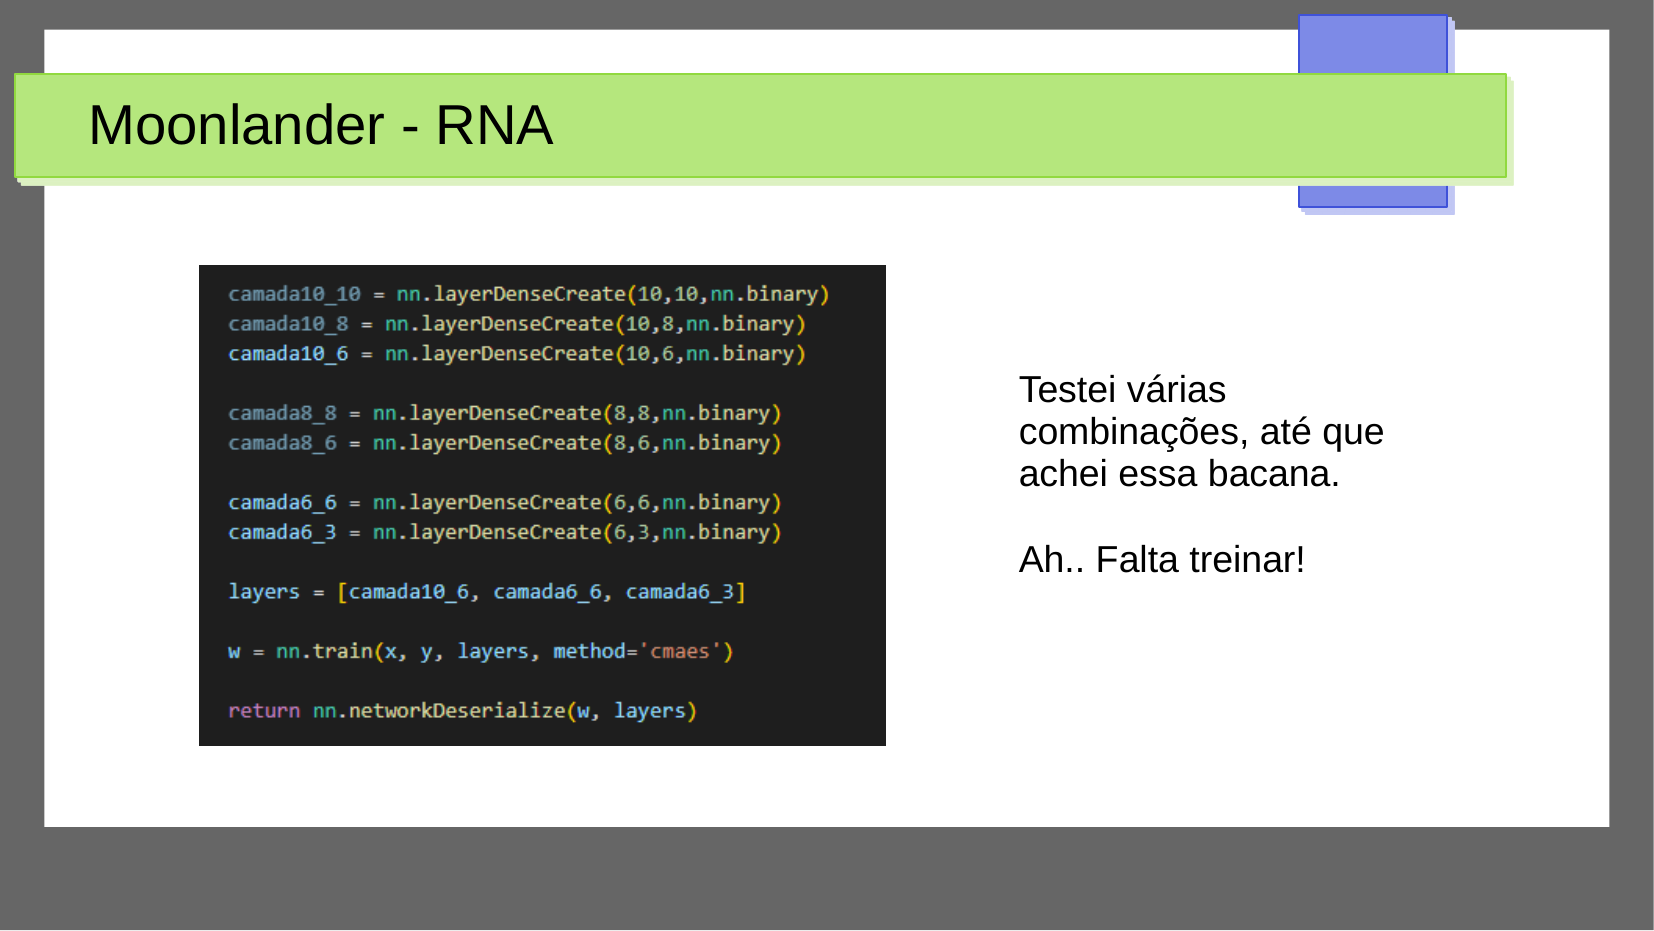

# Moonlander - RNA
Testei várias combinações, até que achei essa bacana.
Ah.. Falta treinar!